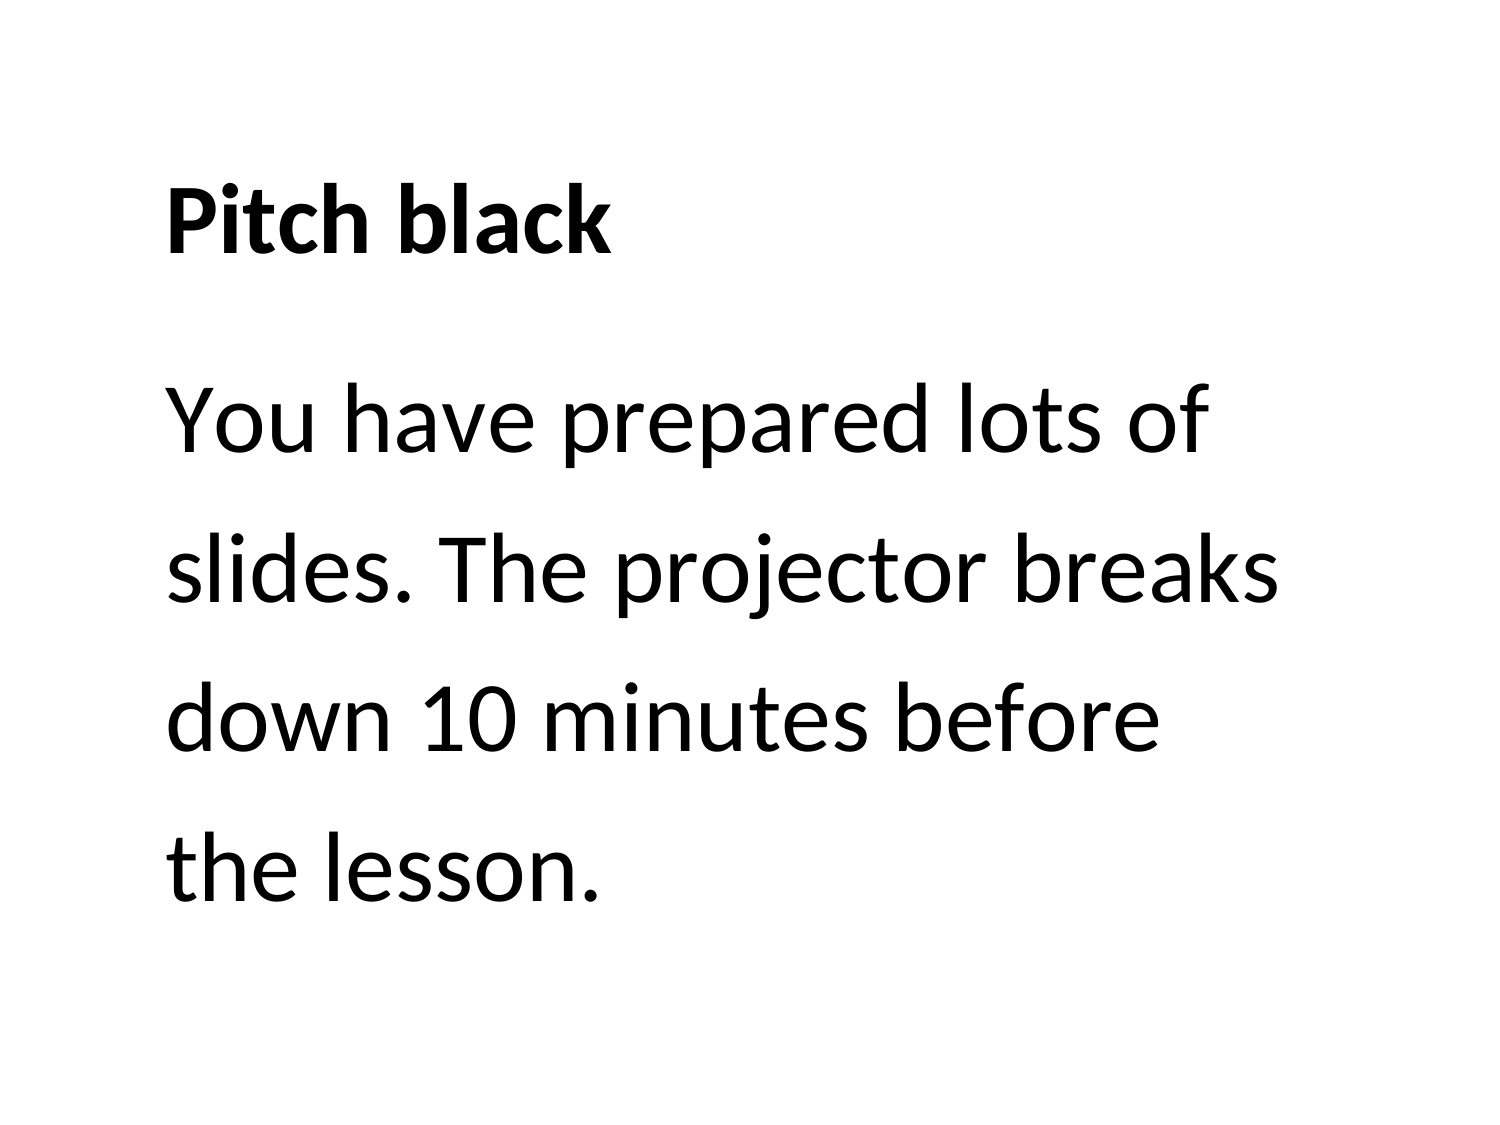

Pitch black
You have prepared lots of slides. The projector breaks down 10 minutes before the lesson.